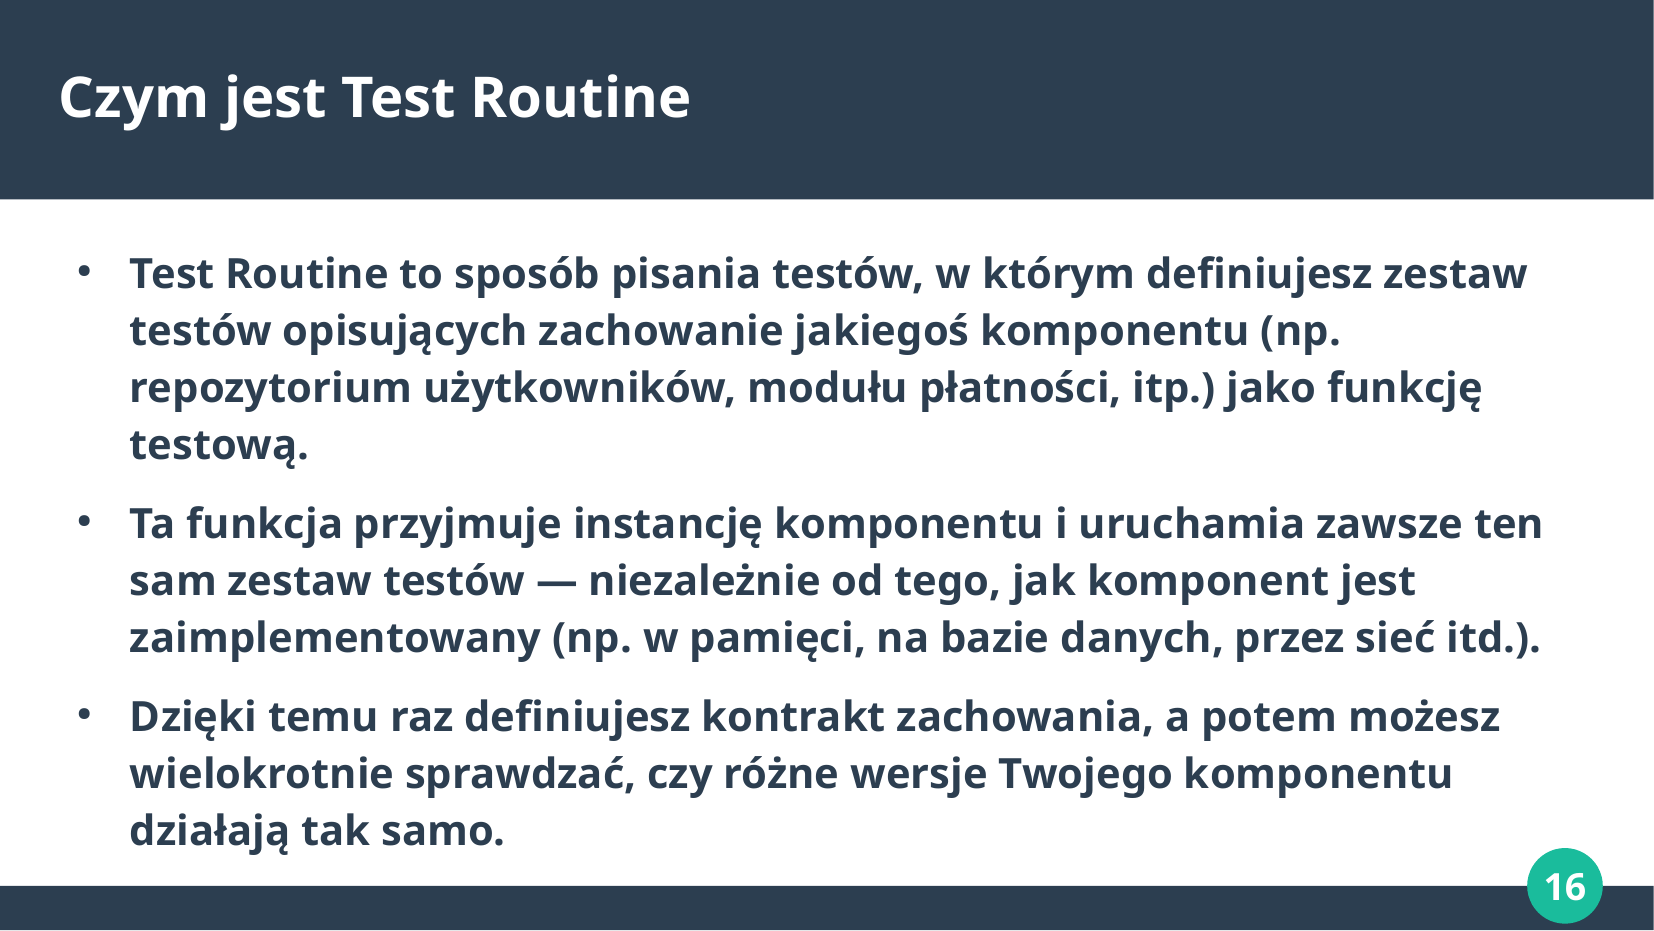

# Czym jest Test Routine
Test Routine to sposób pisania testów, w którym definiujesz zestaw testów opisujących zachowanie jakiegoś komponentu (np. repozytorium użytkowników, modułu płatności, itp.) jako funkcję testową.
Ta funkcja przyjmuje instancję komponentu i uruchamia zawsze ten sam zestaw testów — niezależnie od tego, jak komponent jest zaimplementowany (np. w pamięci, na bazie danych, przez sieć itd.).
Dzięki temu raz definiujesz kontrakt zachowania, a potem możesz wielokrotnie sprawdzać, czy różne wersje Twojego komponentu działają tak samo.